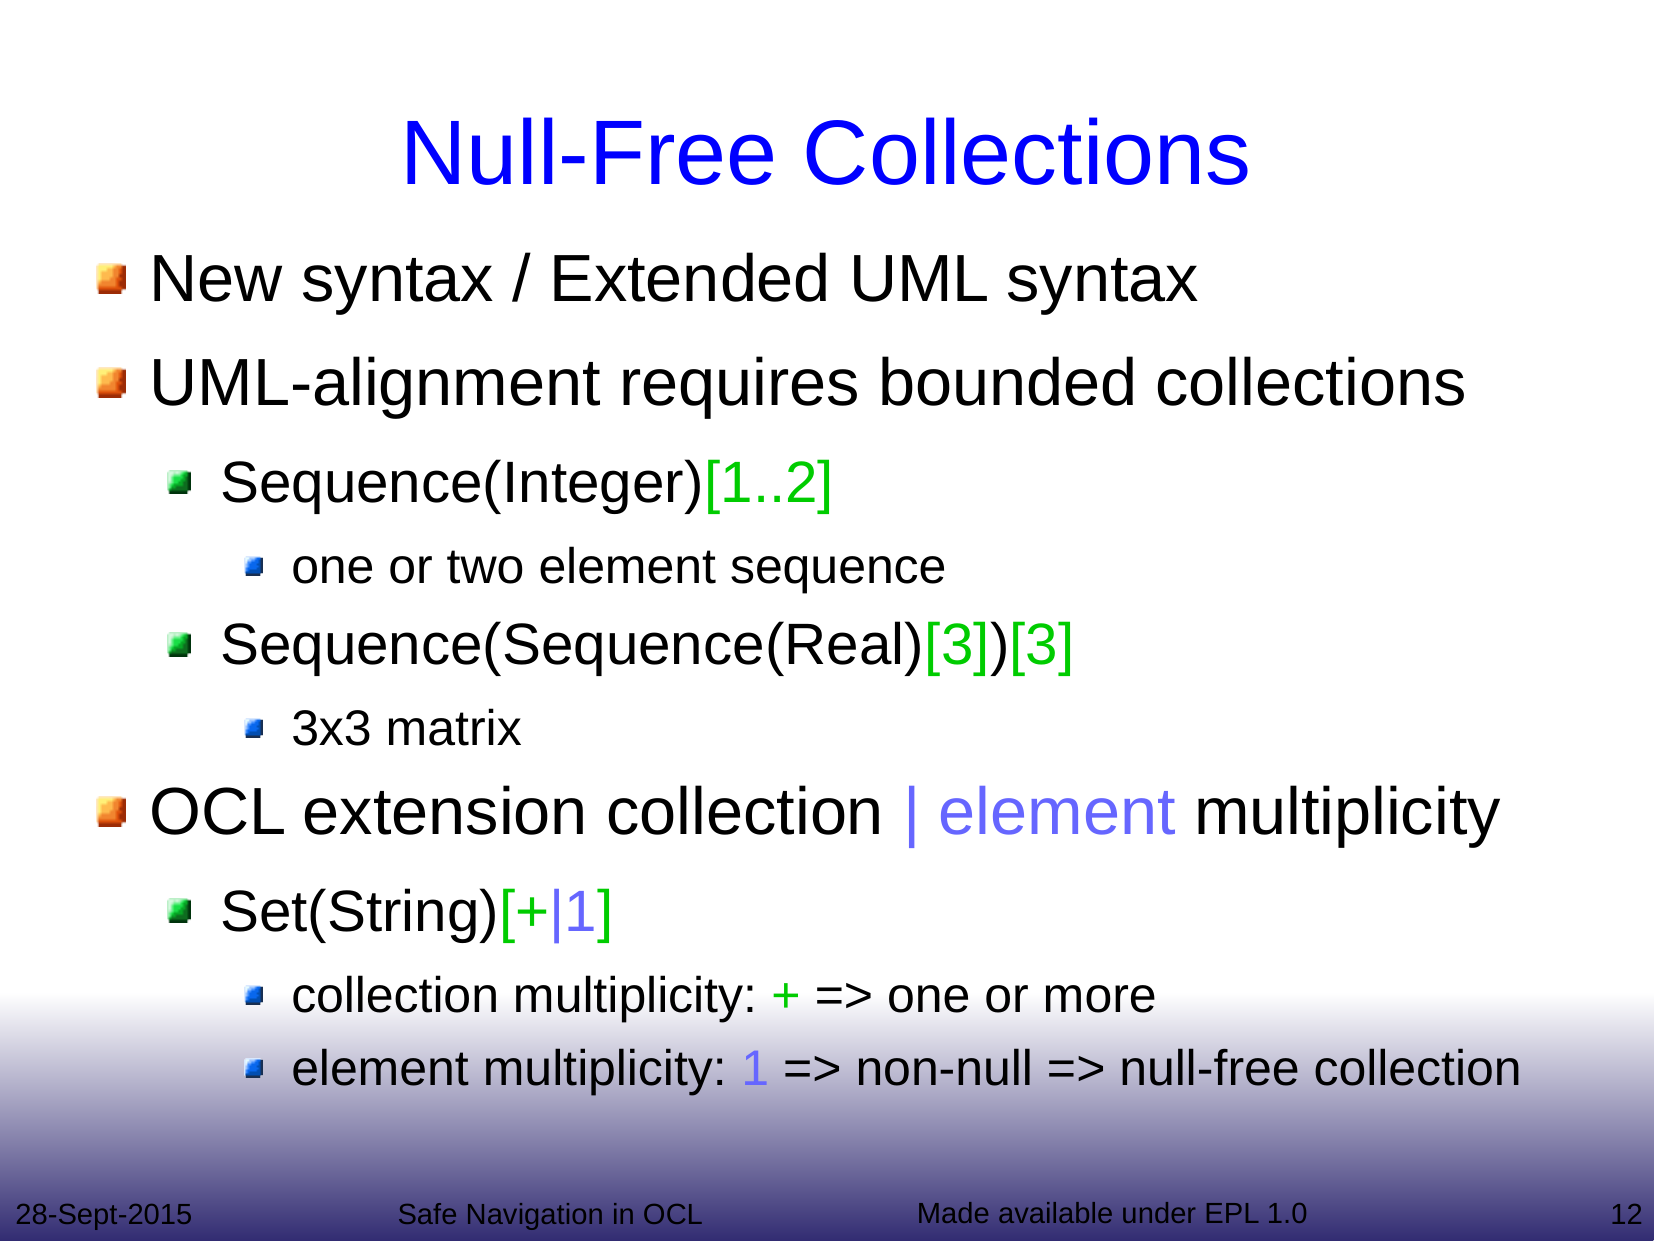

# Null-Free Collections
New syntax / Extended UML syntax
UML-alignment requires bounded collections
Sequence(Integer)[1..2]
one or two element sequence
Sequence(Sequence(Real)[3])[3]
3x3 matrix
OCL extension collection | element multiplicity
Set(String)[+|1]
collection multiplicity: + => one or more
element multiplicity: 1 => non-null => null-free collection
28-Sept-2015
Safe Navigation in OCL
12